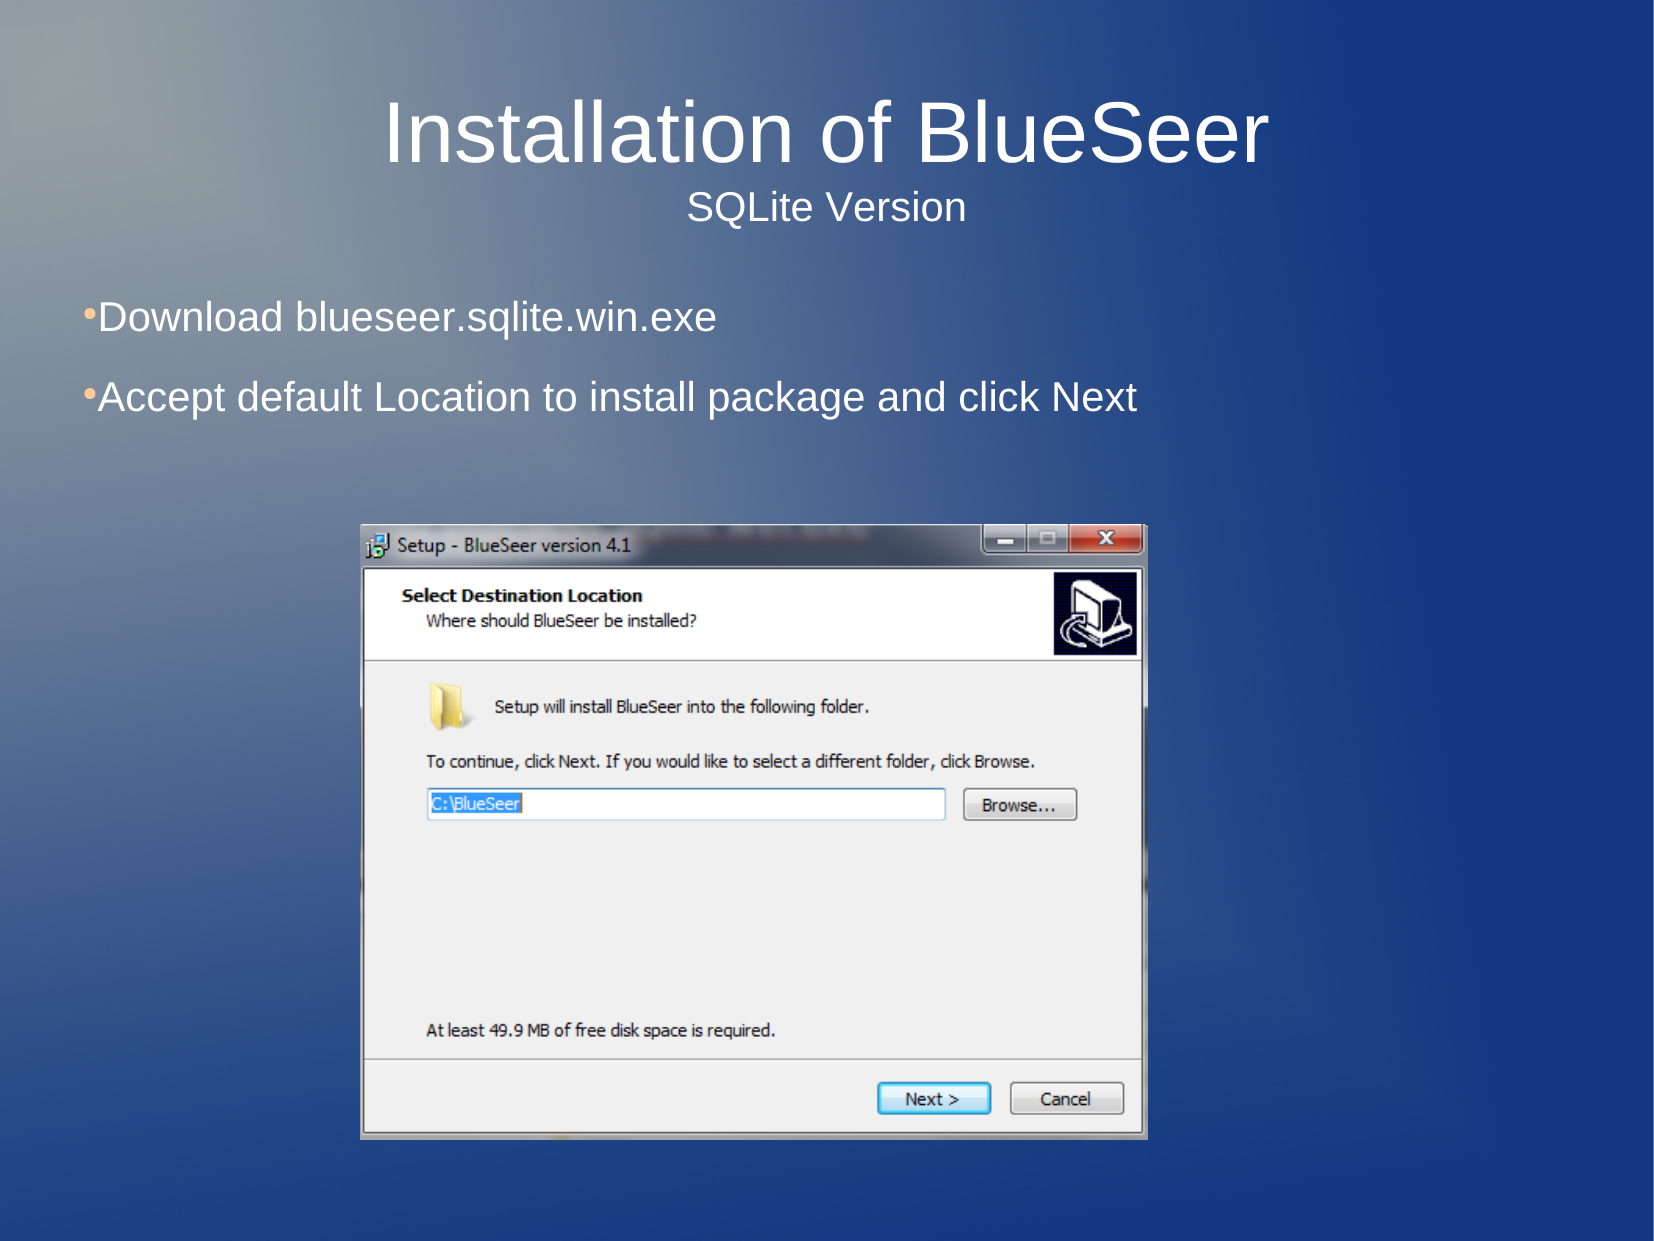

# Installation of BlueSeer SQLite Version
Download blueseer.sqlite.win.exe
Accept default Location to install package and click Next